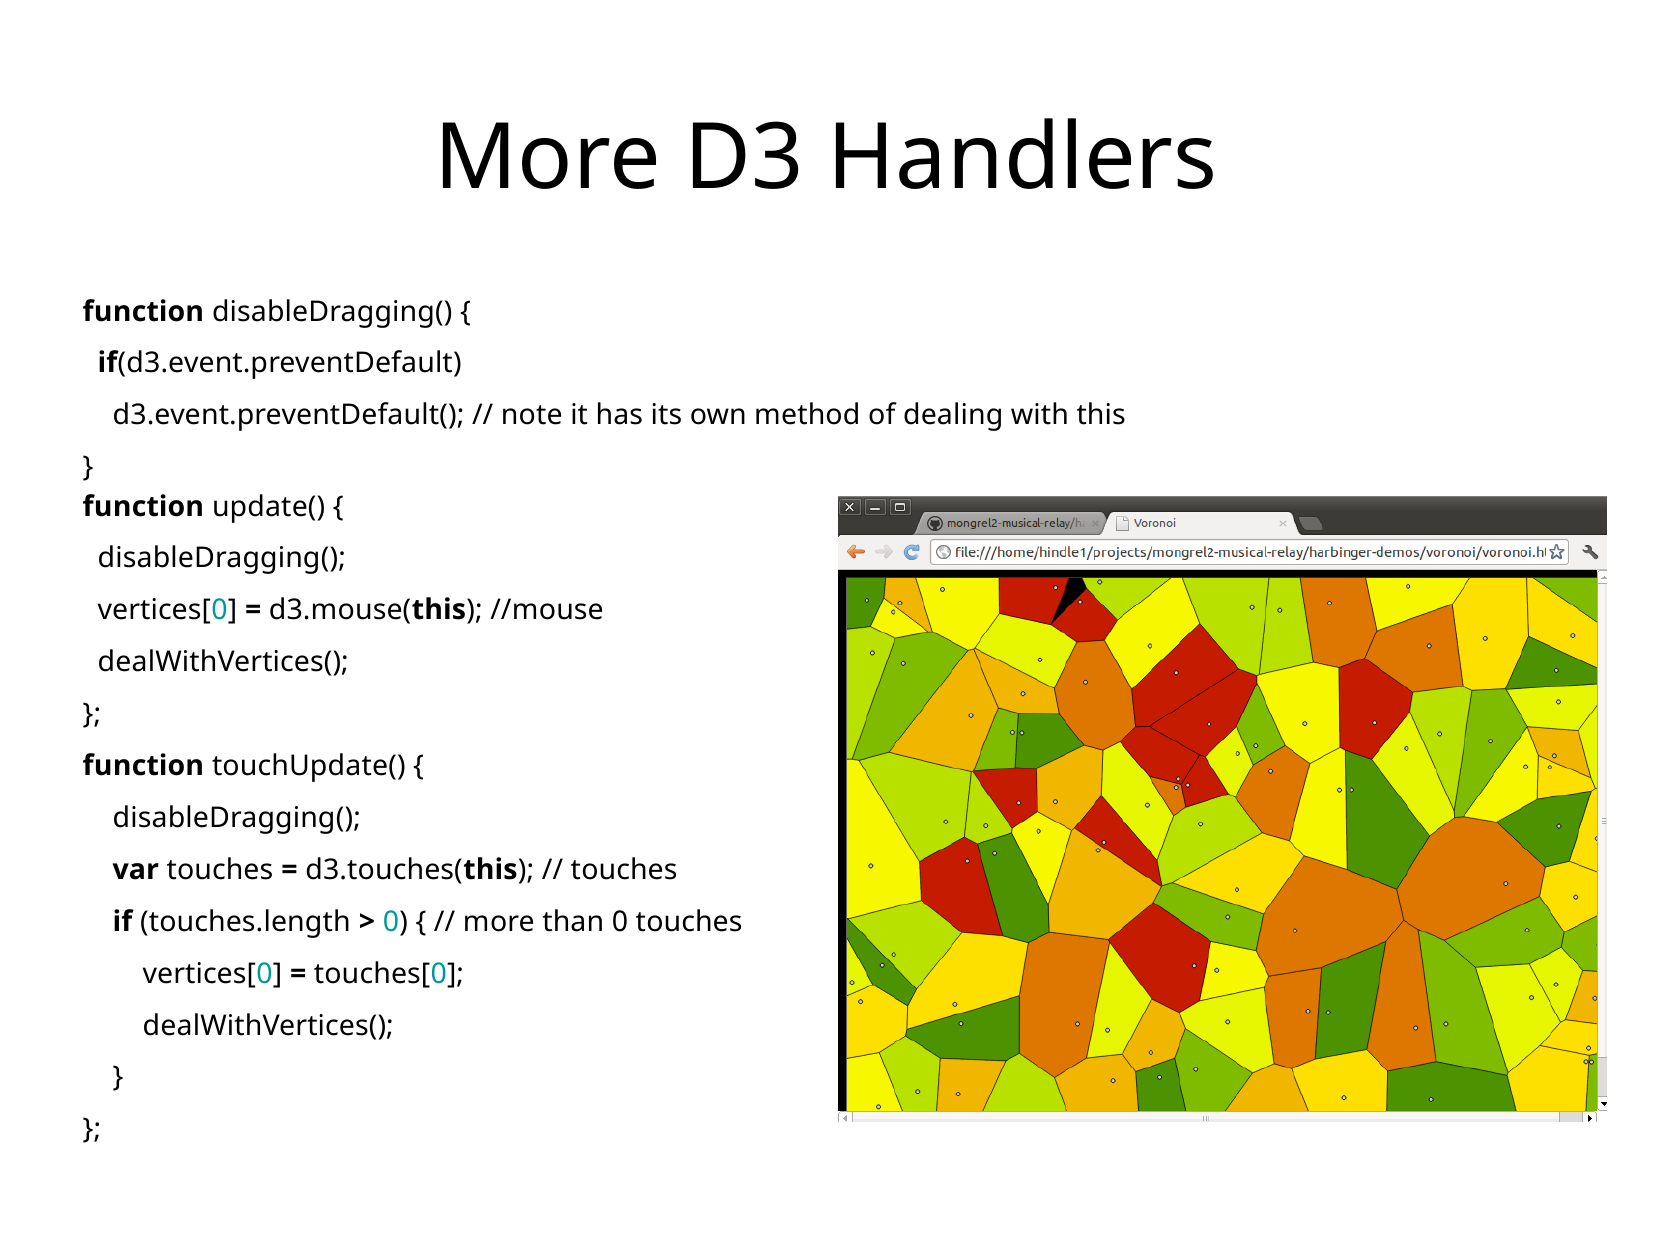

# More D3 Handlers
function disableDragging() {
  if(d3.event.preventDefault)
    d3.event.preventDefault(); // note it has its own method of dealing with this
}
function update() {
  disableDragging();
  vertices[0] = d3.mouse(this); //mouse
  dealWithVertices();
};
function touchUpdate() {
    disableDragging();
    var touches = d3.touches(this); // touches
    if (touches.length > 0) { // more than 0 touches
        vertices[0] = touches[0];
        dealWithVertices();
    }
};